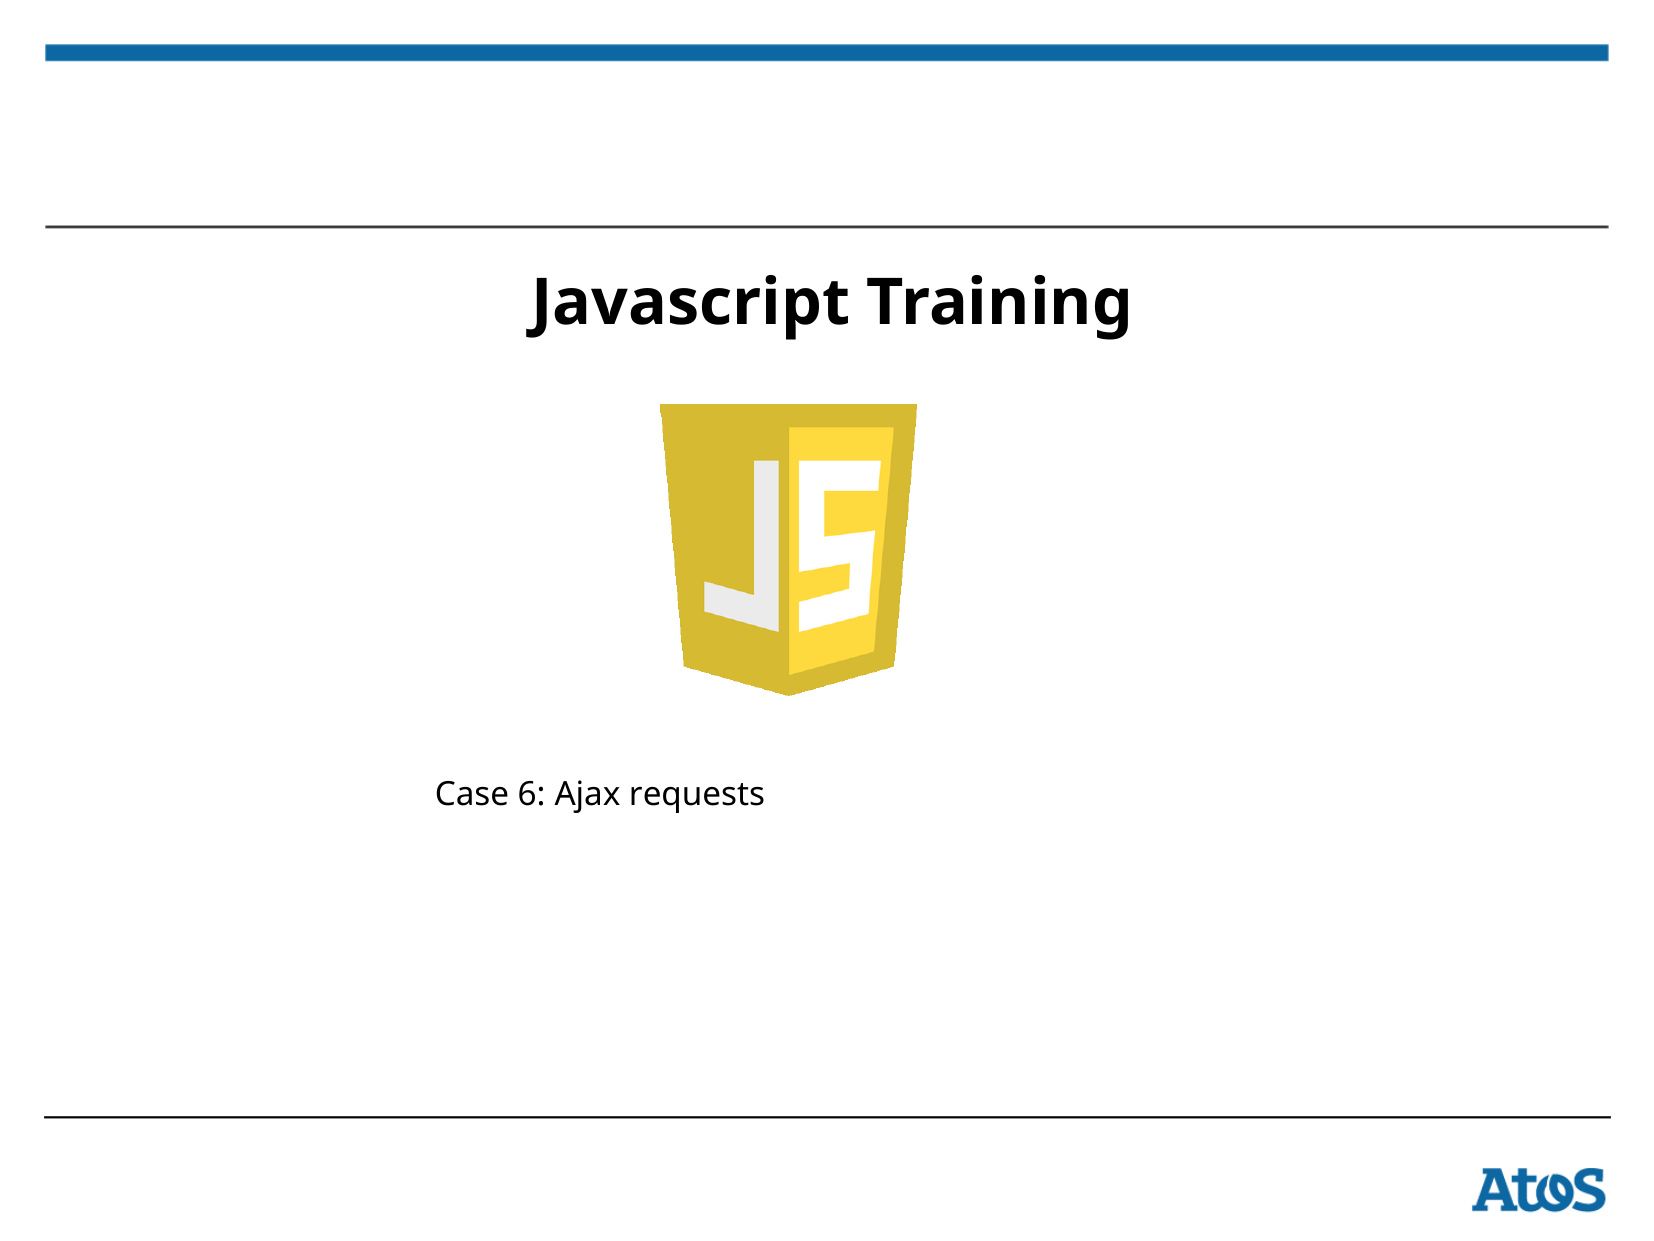

# Javascript Training
Case 6: Ajax requests